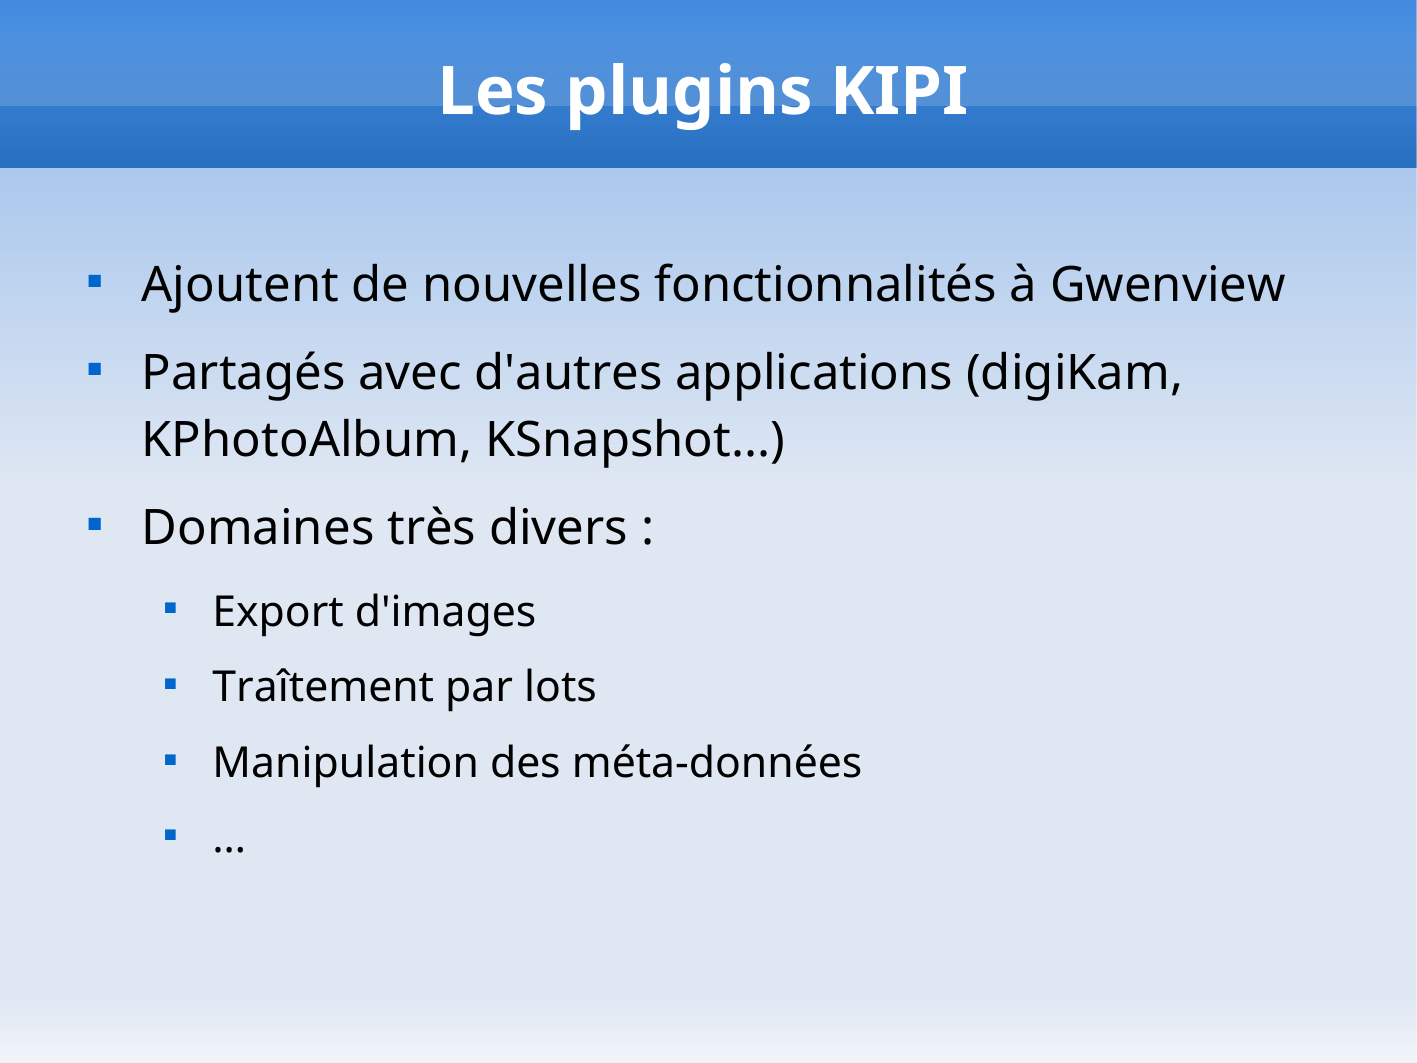

# Les plugins KIPI
Ajoutent de nouvelles fonctionnalités à Gwenview
Partagés avec d'autres applications (digiKam, KPhotoAlbum, KSnapshot...)
Domaines très divers :
Export d'images
Traîtement par lots
Manipulation des méta-données
…